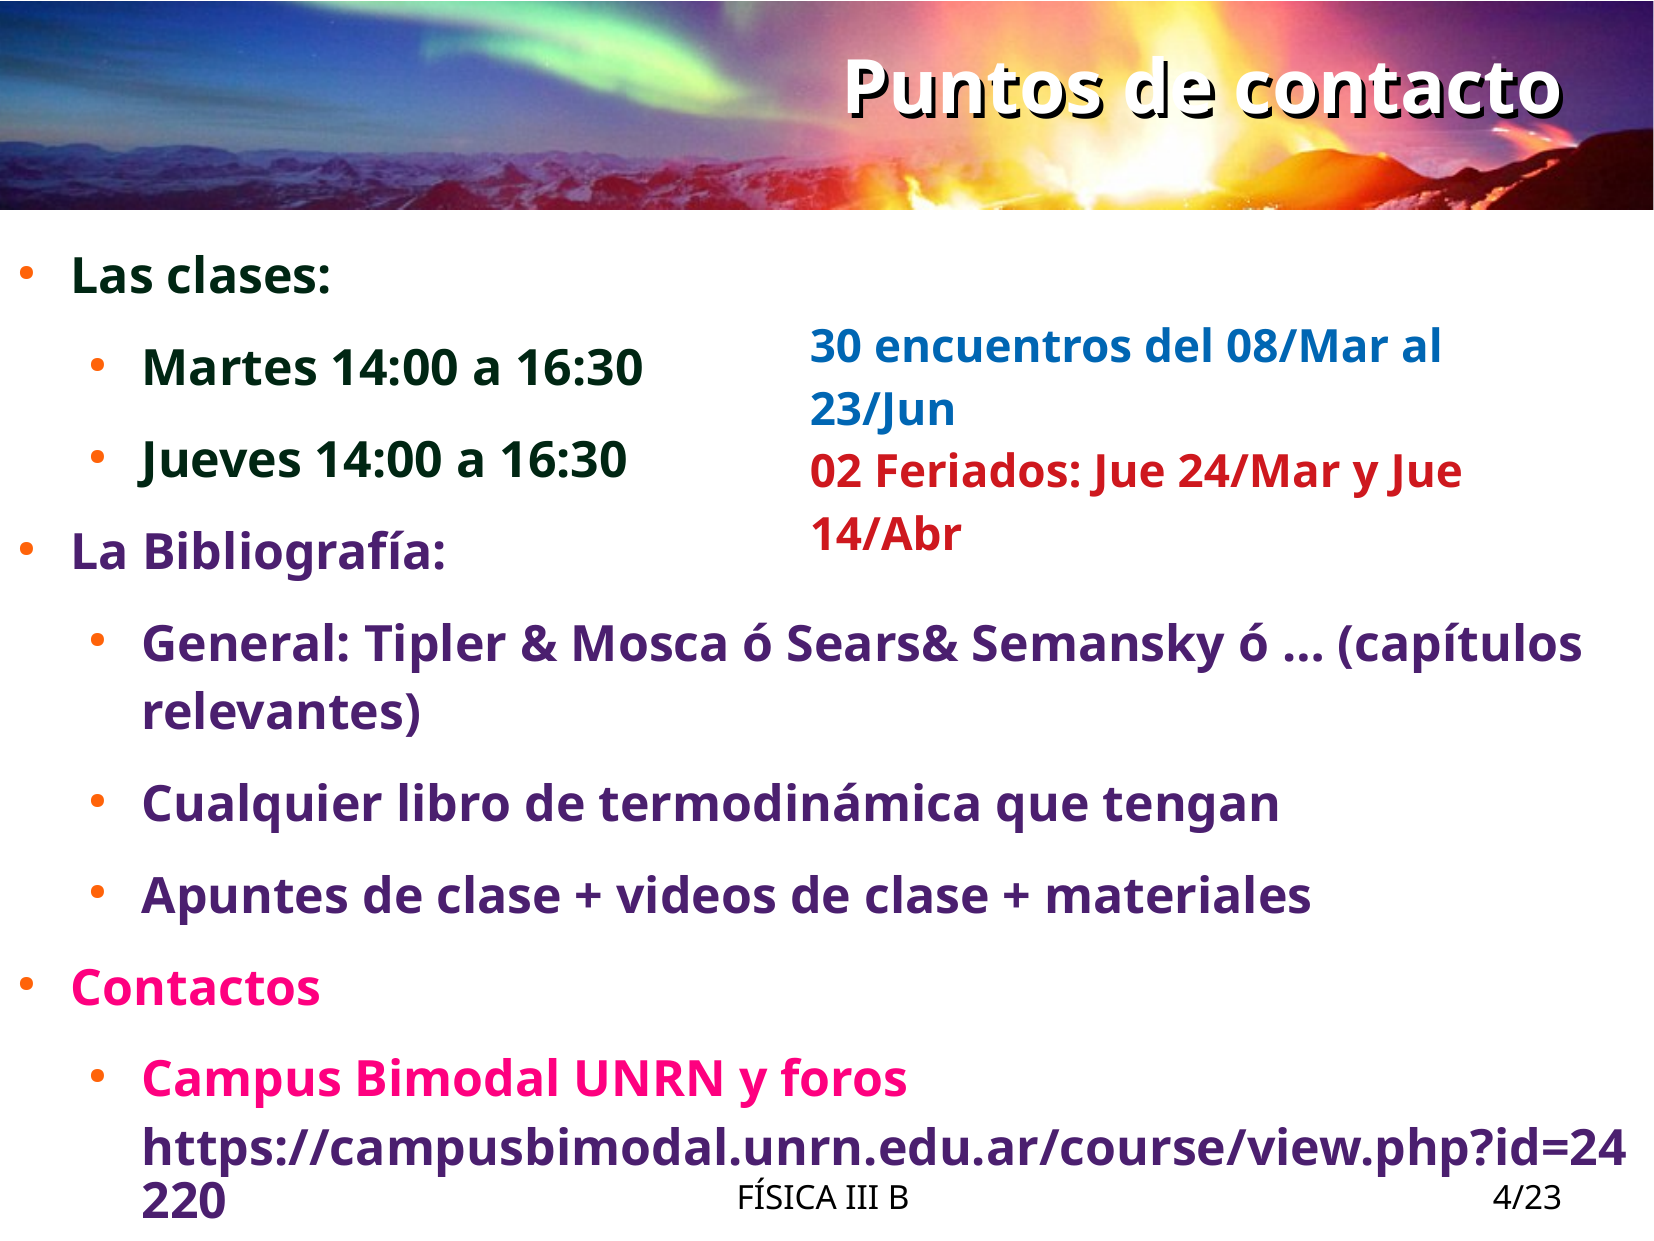

# Puntos de contacto
Las clases:
Martes 14:00 a 16:30
Jueves 14:00 a 16:30
La Bibliografía:
General: Tipler & Mosca ó Sears& Semansky ó … (capítulos relevantes)
Cualquier libro de termodinámica que tengan
Apuntes de clase + videos de clase + materiales
Contactos
Campus Bimodal UNRN y foros
https://campusbimodal.unrn.edu.ar/course/view.php?id=24220
30 encuentros del 08/Mar al 23/Jun
02 Feriados: Jue 24/Mar y Jue 14/Abr
FÍSICA III B
4